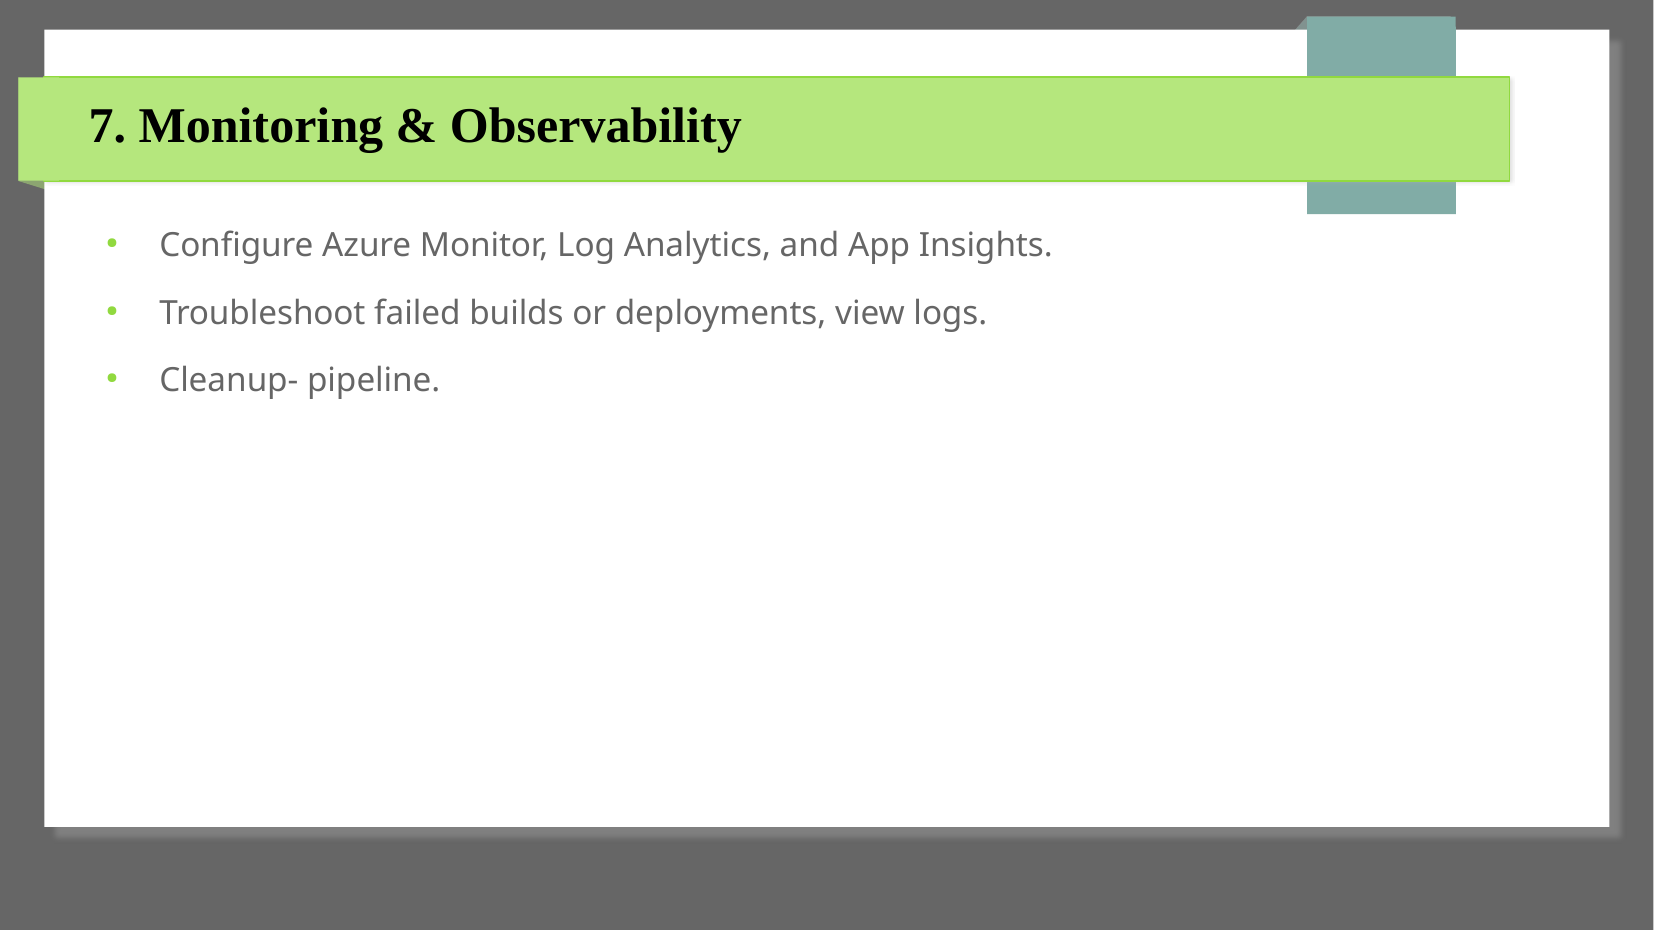

# 7. Monitoring & Observability
Configure Azure Monitor, Log Analytics, and App Insights.
Troubleshoot failed builds or deployments, view logs.
Cleanup- pipeline.